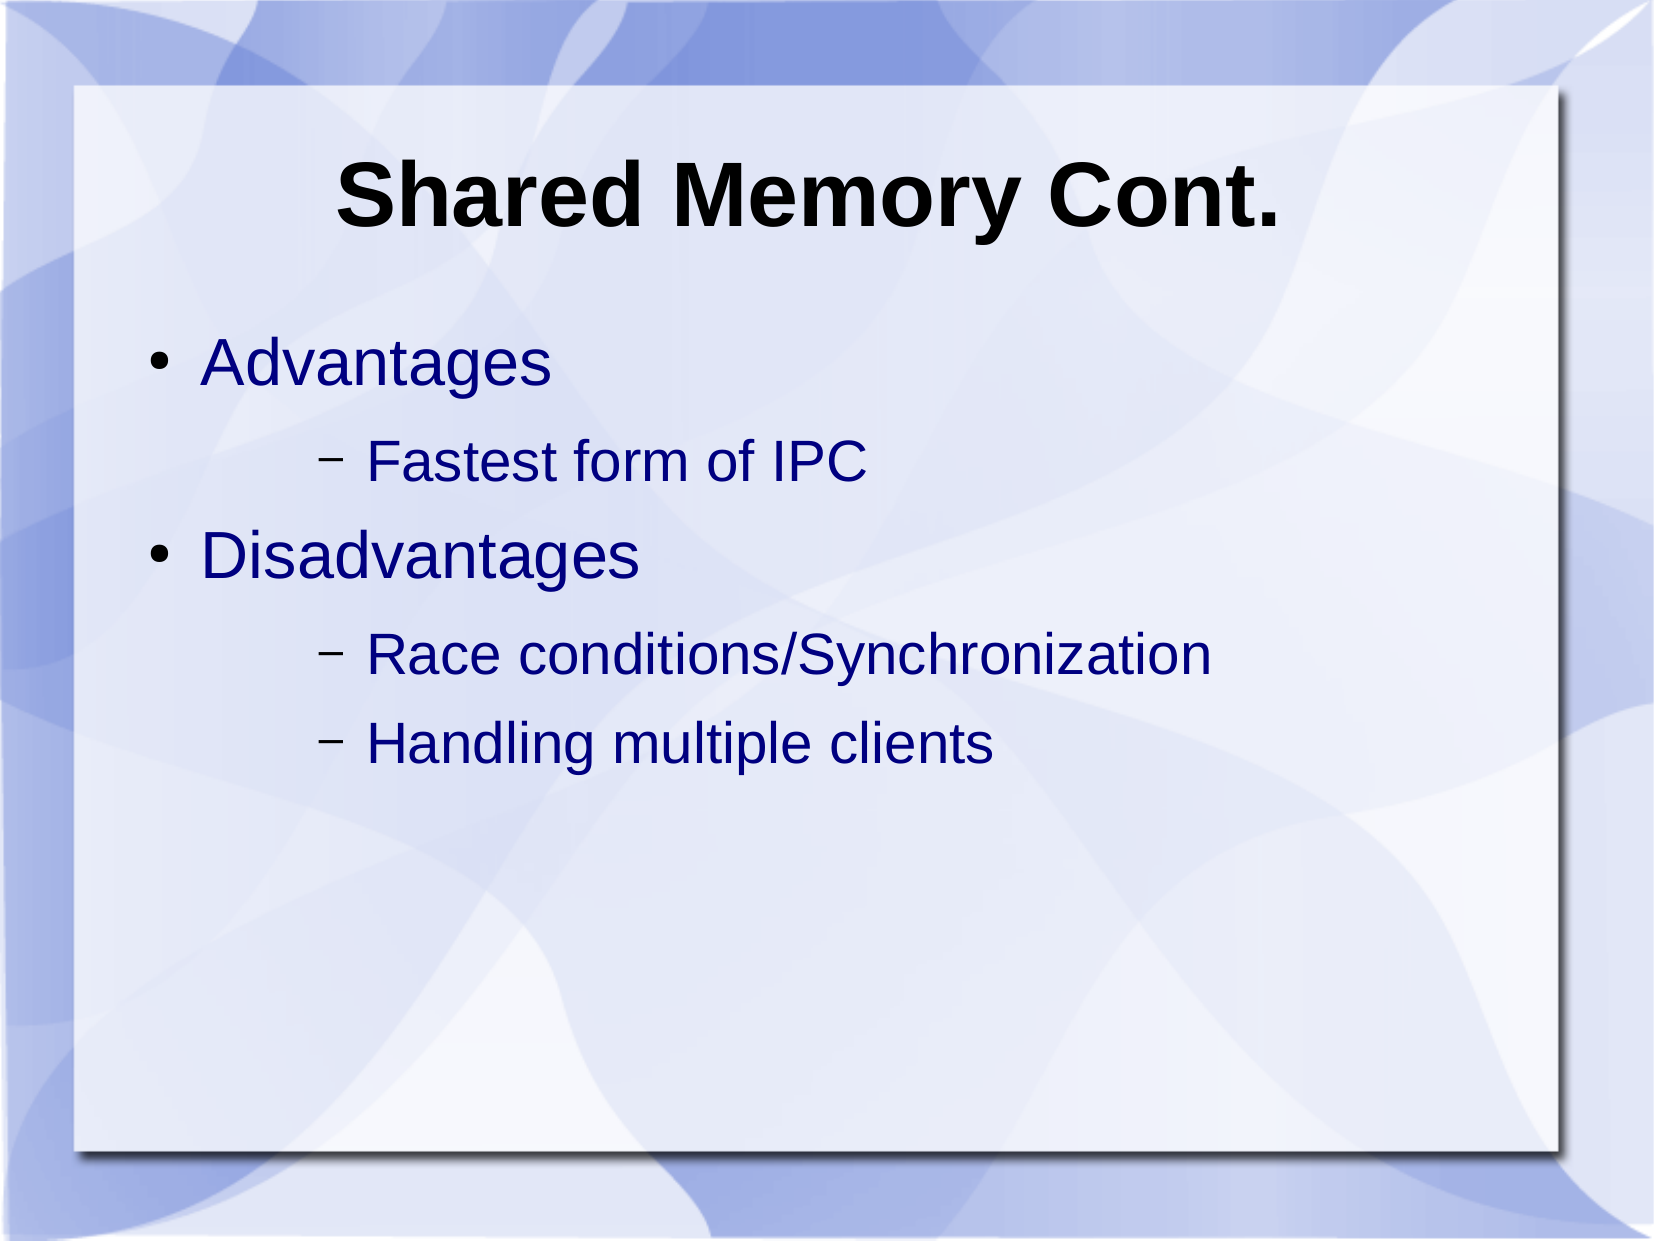

# Shared Memory Cont.
Advantages
Fastest form of IPC
Disadvantages
Race conditions/Synchronization
Handling multiple clients